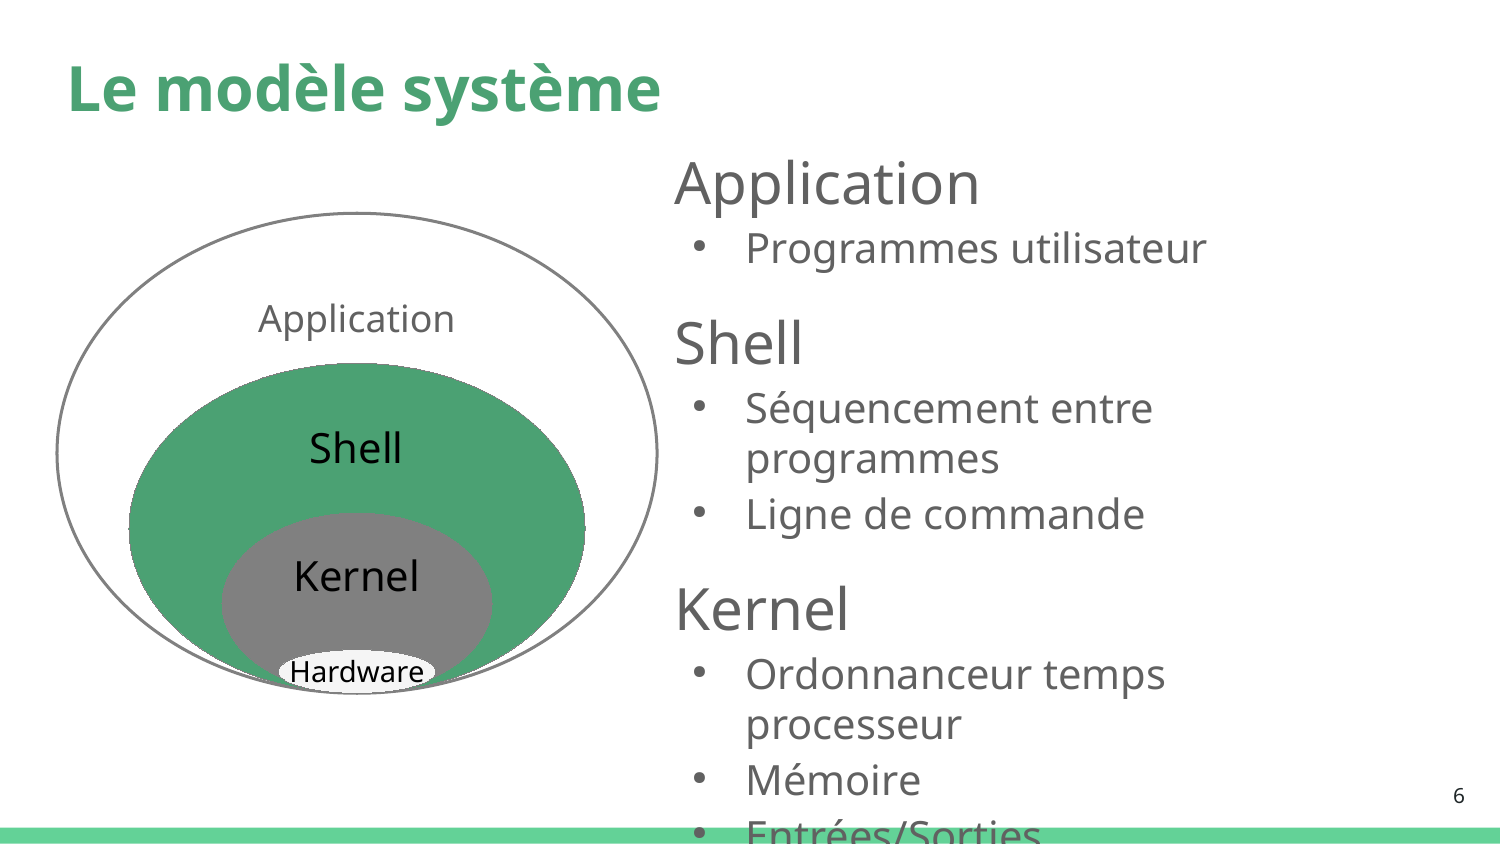

# Le modèle système
Application
Programmes utilisateur
Shell
Séquencement entre programmes
Ligne de commande
Kernel
Ordonnanceur temps processeur
Mémoire
Entrées/Sorties
Application
Shell
Kernel
Hardware